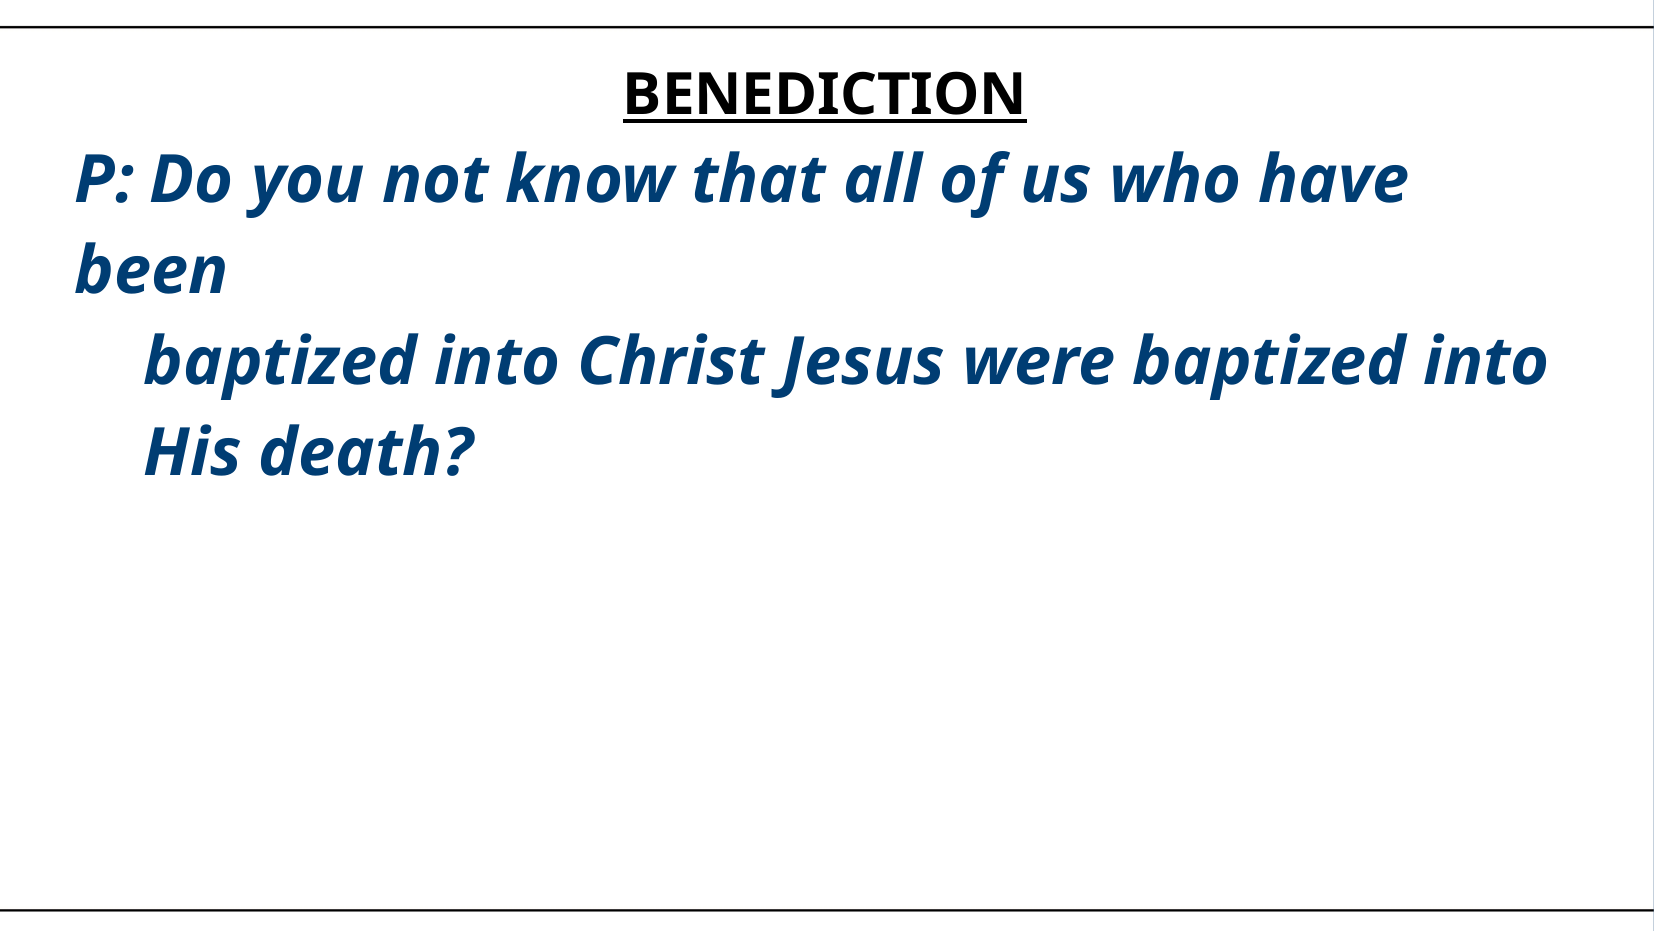

BENEDICTION
P:	Do you not know that all of us who have been
 baptized into Christ Jesus were baptized into
 His death?